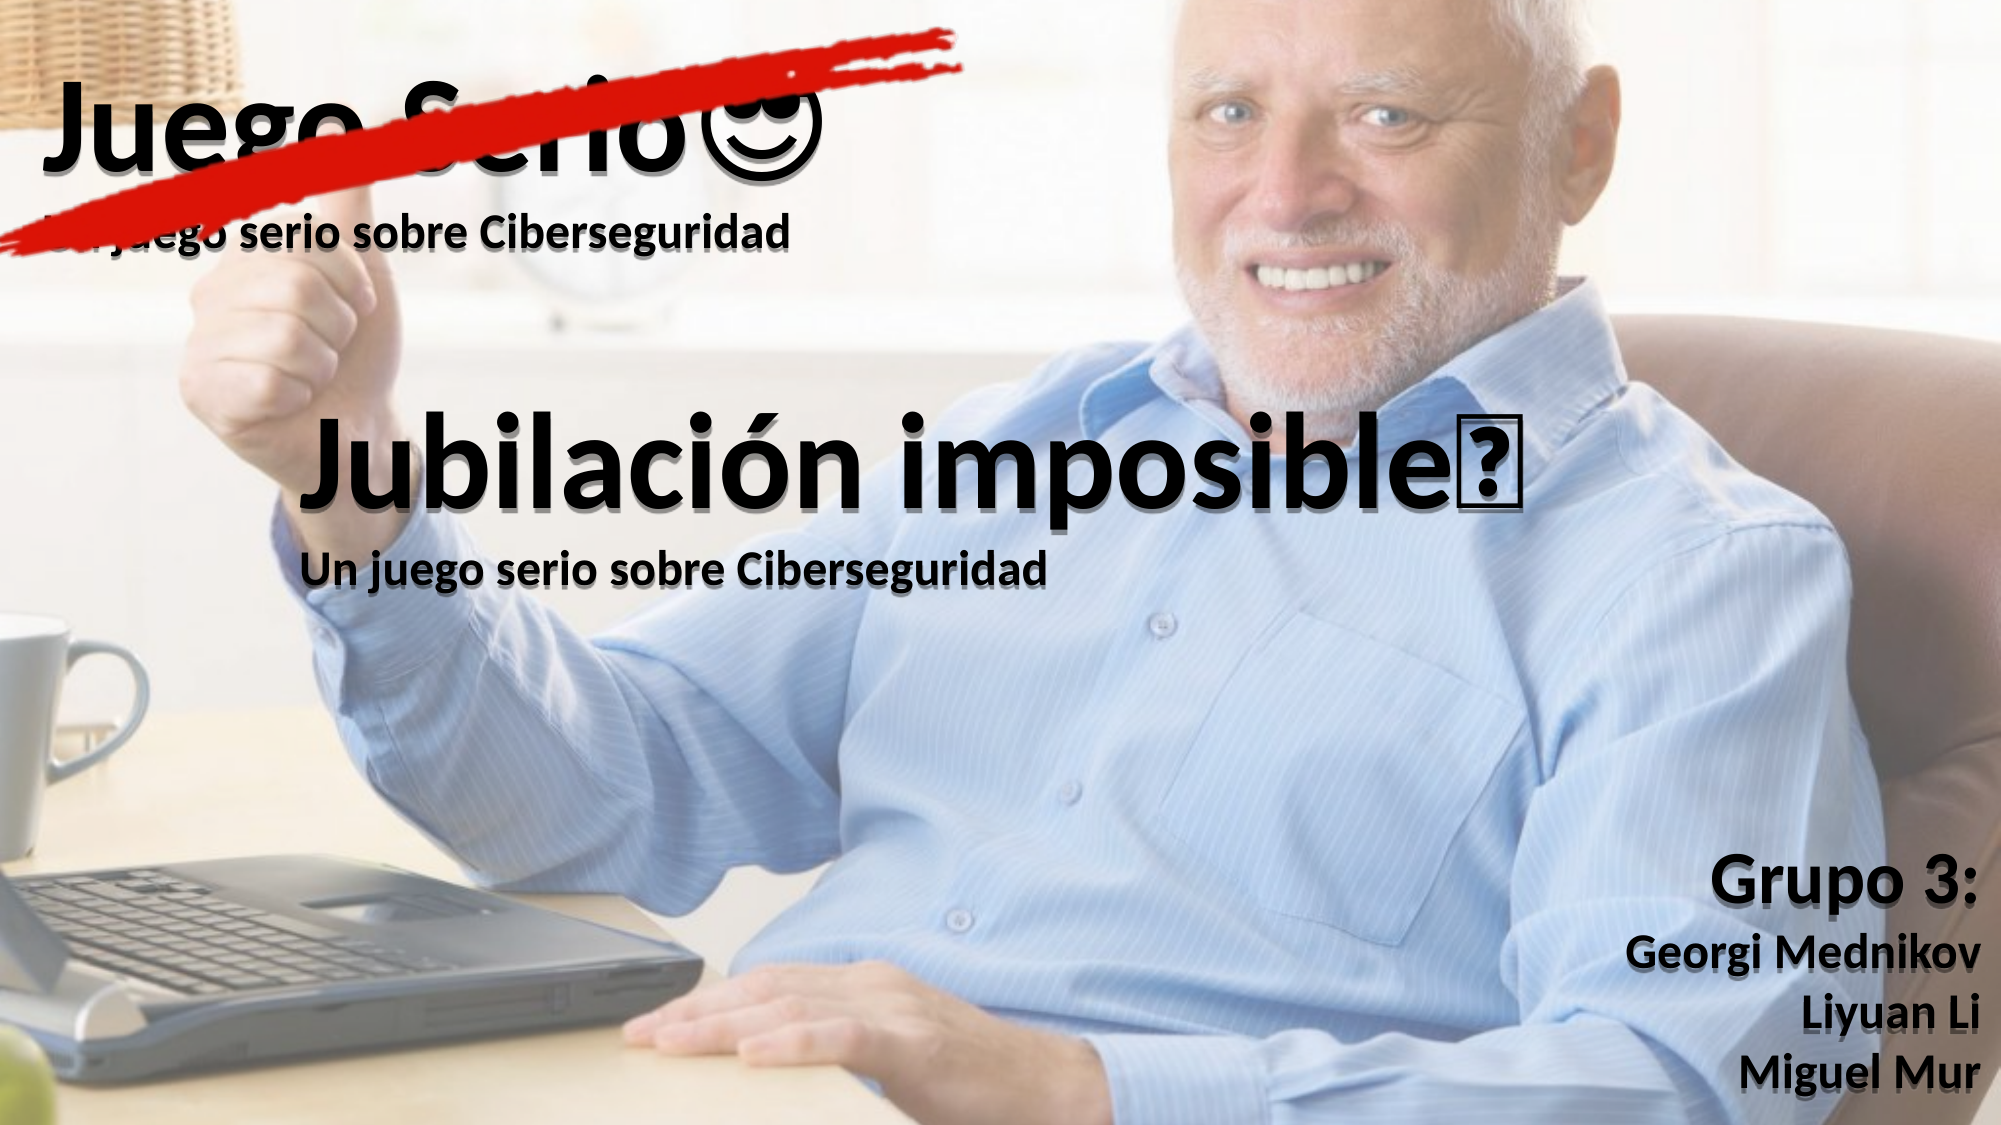

Juego Serio😎
Un juego serio sobre Ciberseguridad
Jubilación imposible🤶
Un juego serio sobre Ciberseguridad
Grupo 3:
Georgi Mednikov
Liyuan Li
Miguel Mur